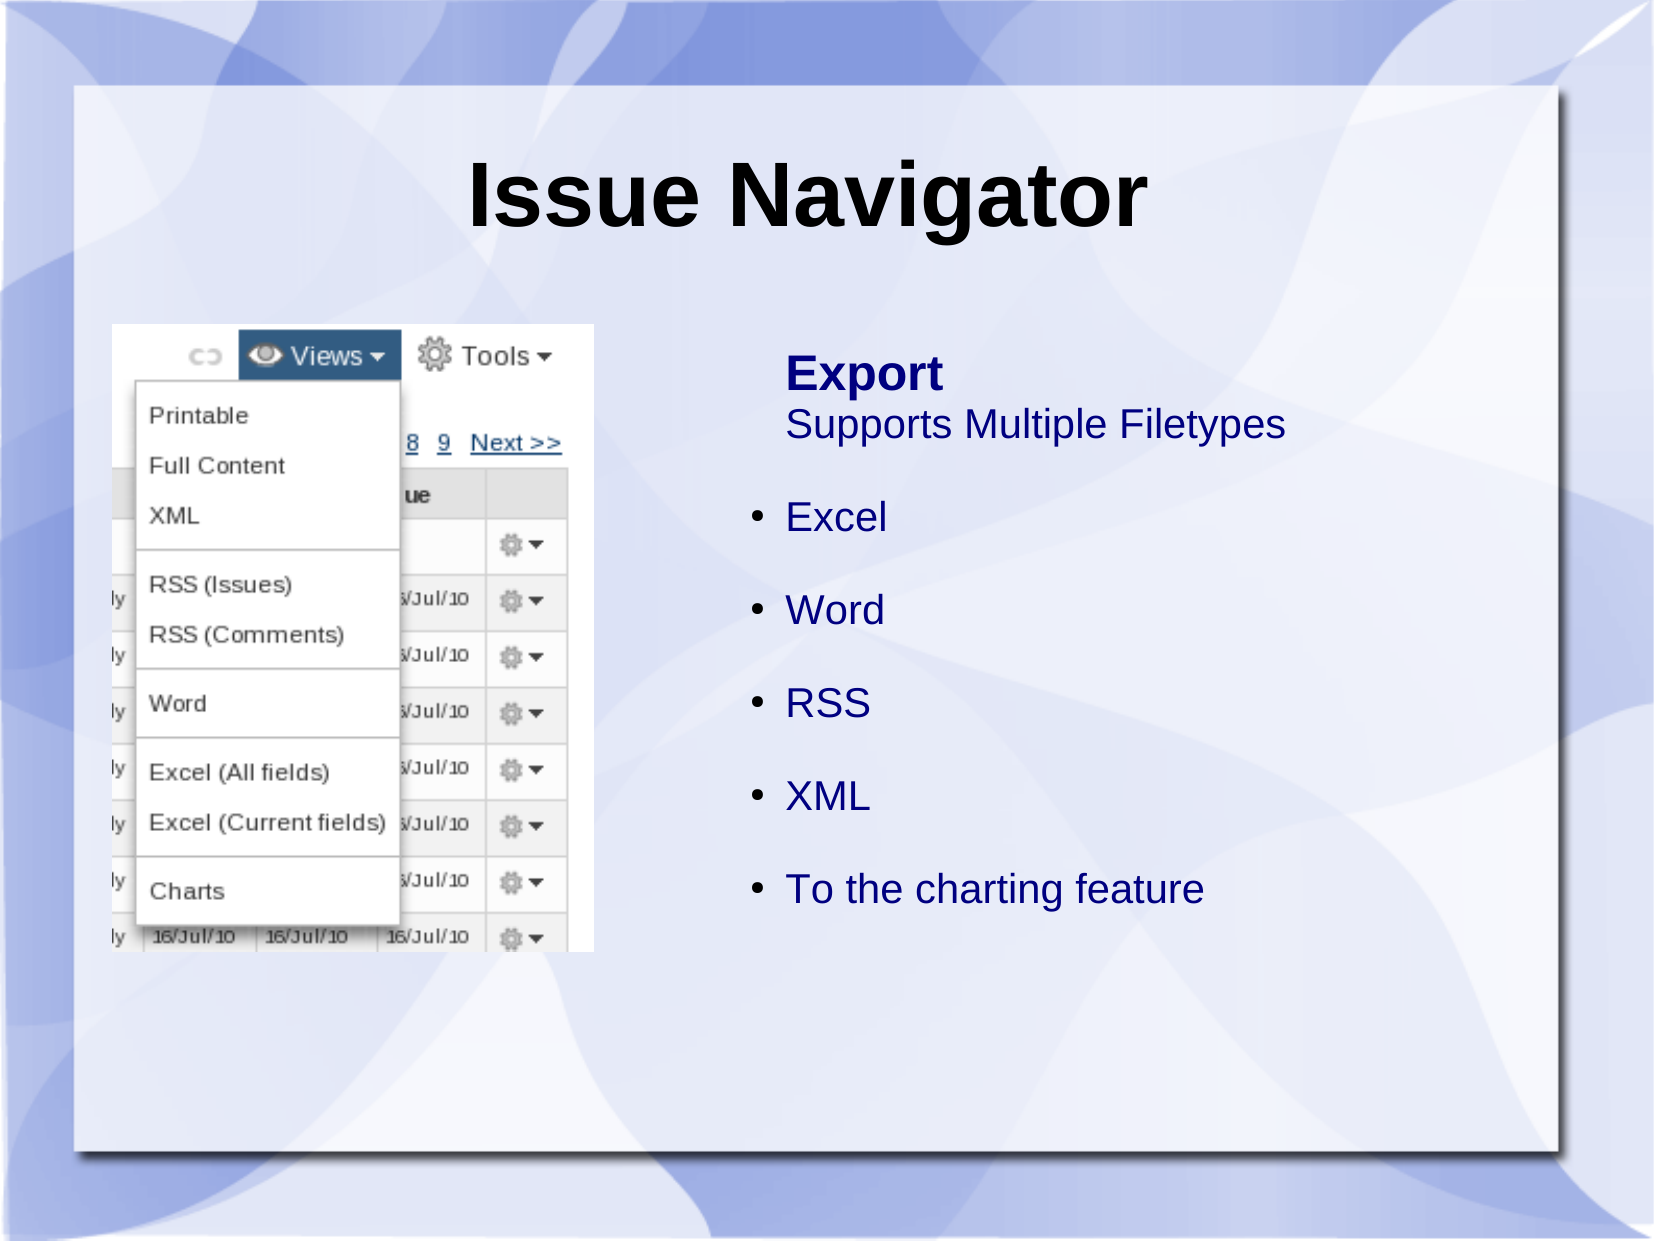

Issue Navigator
# Export
Supports Multiple Filetypes
Excel
Word
RSS
XML
To the charting feature